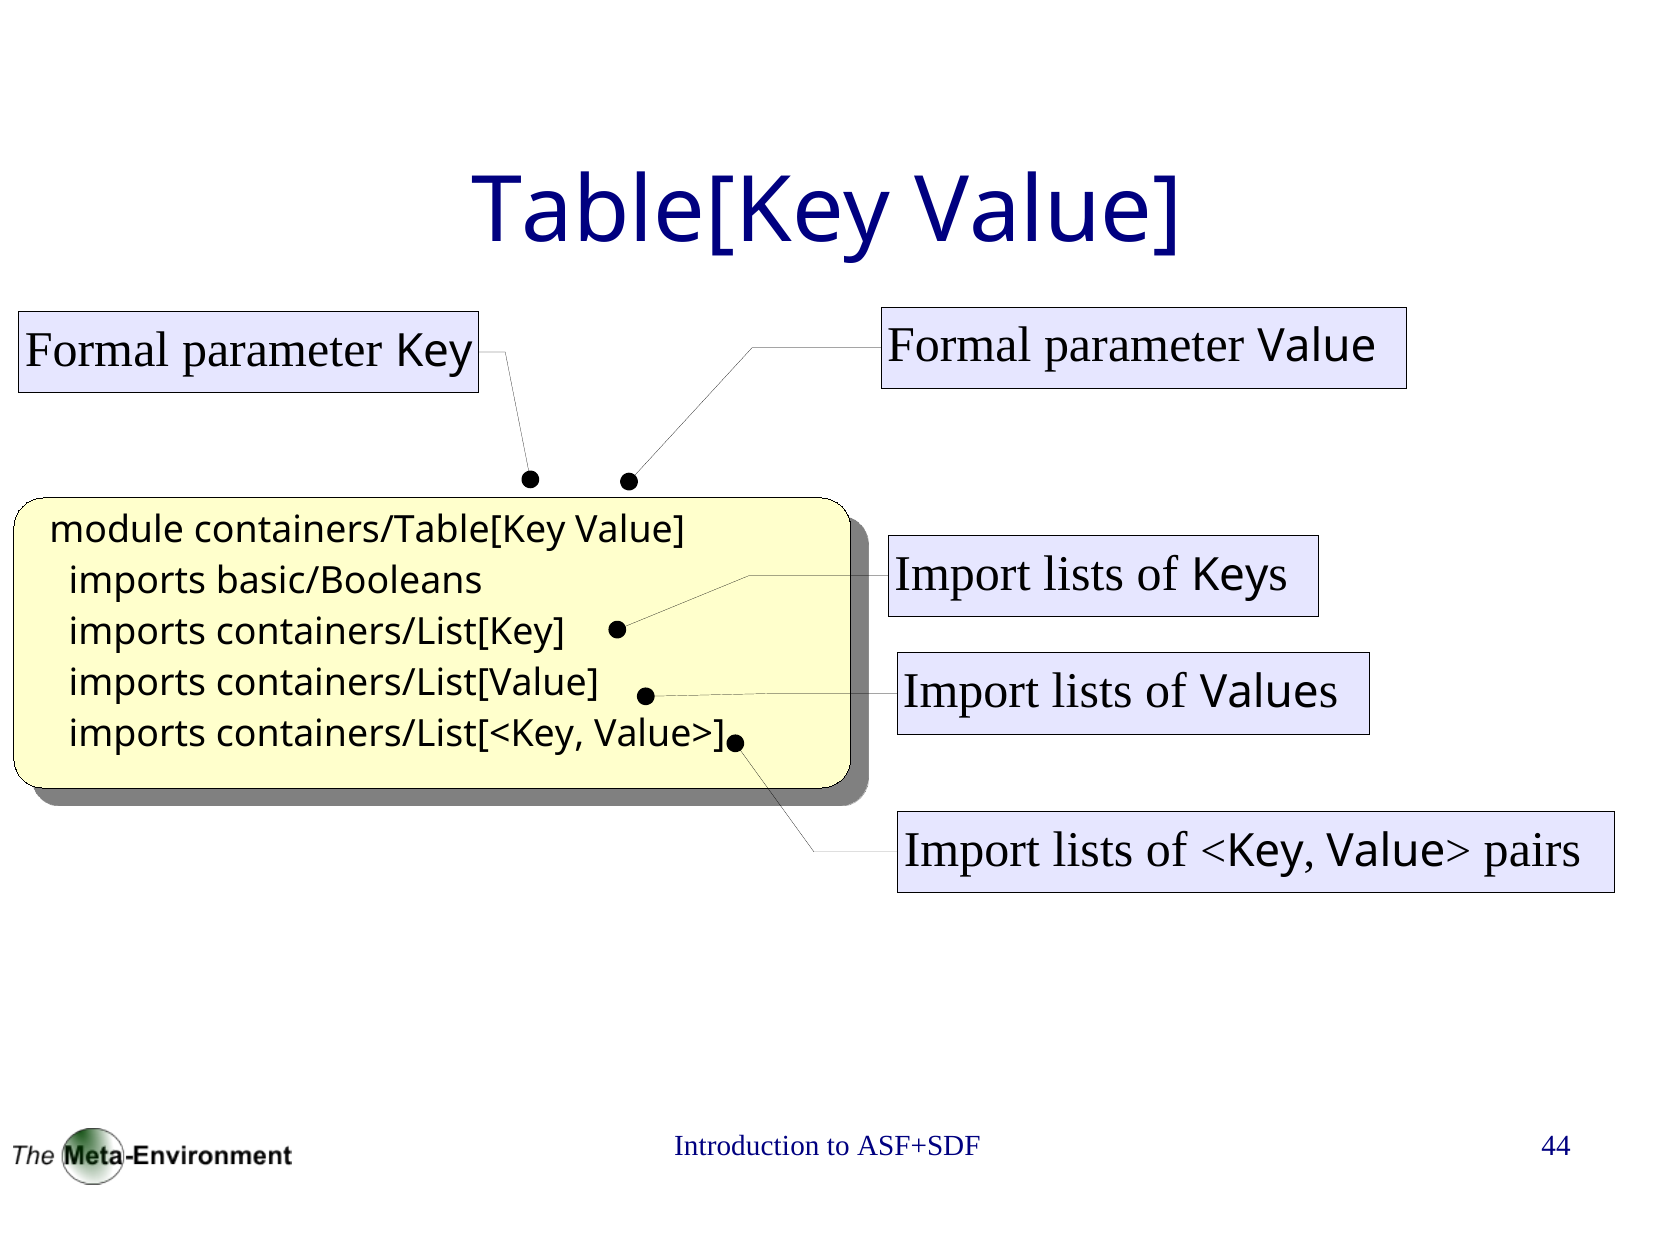

# Table[Key Value]
module containers/Table[Key Value]
 imports basic/Booleans
 imports containers/List[Key]
 imports containers/List[Value]
 imports containers/List[<Key, Value>]
44